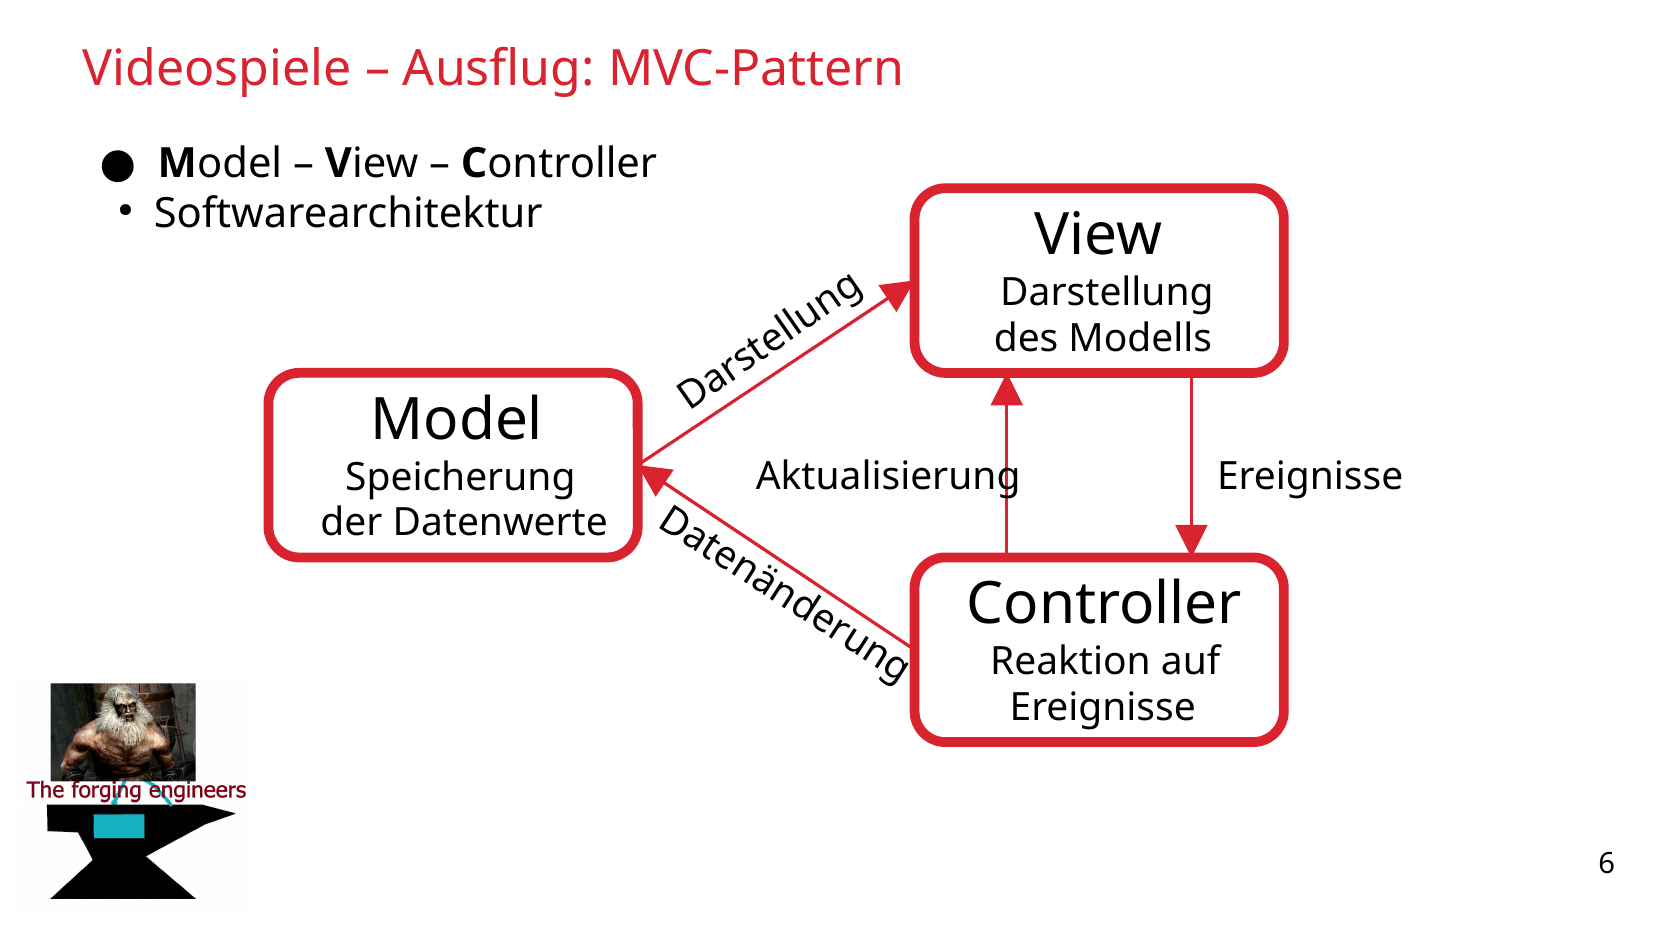

# Videospiele – Ausflug: MVC-Pattern
Model – View – Controller
Softwarearchitektur